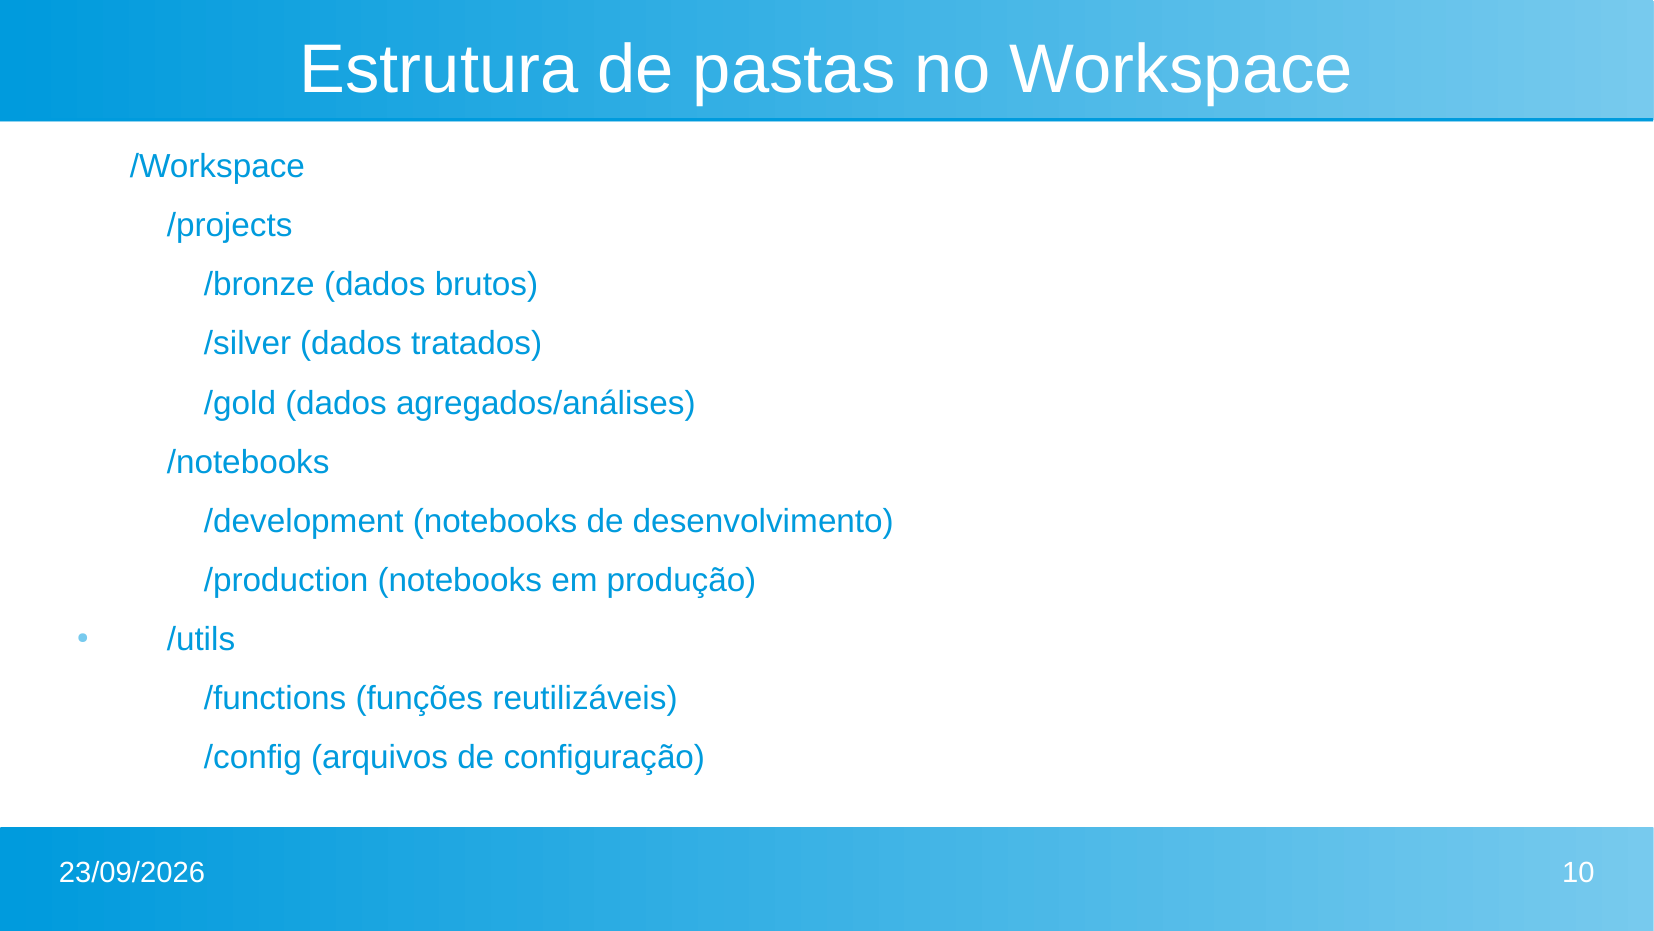

# Estrutura de pastas no Workspace
/Workspace
 /projects
 /bronze (dados brutos)
 /silver (dados tratados)
 /gold (dados agregados/análises)
 /notebooks
 /development (notebooks de desenvolvimento)
 /production (notebooks em produção)
 /utils
 /functions (funções reutilizáveis)
 /config (arquivos de configuração)
10